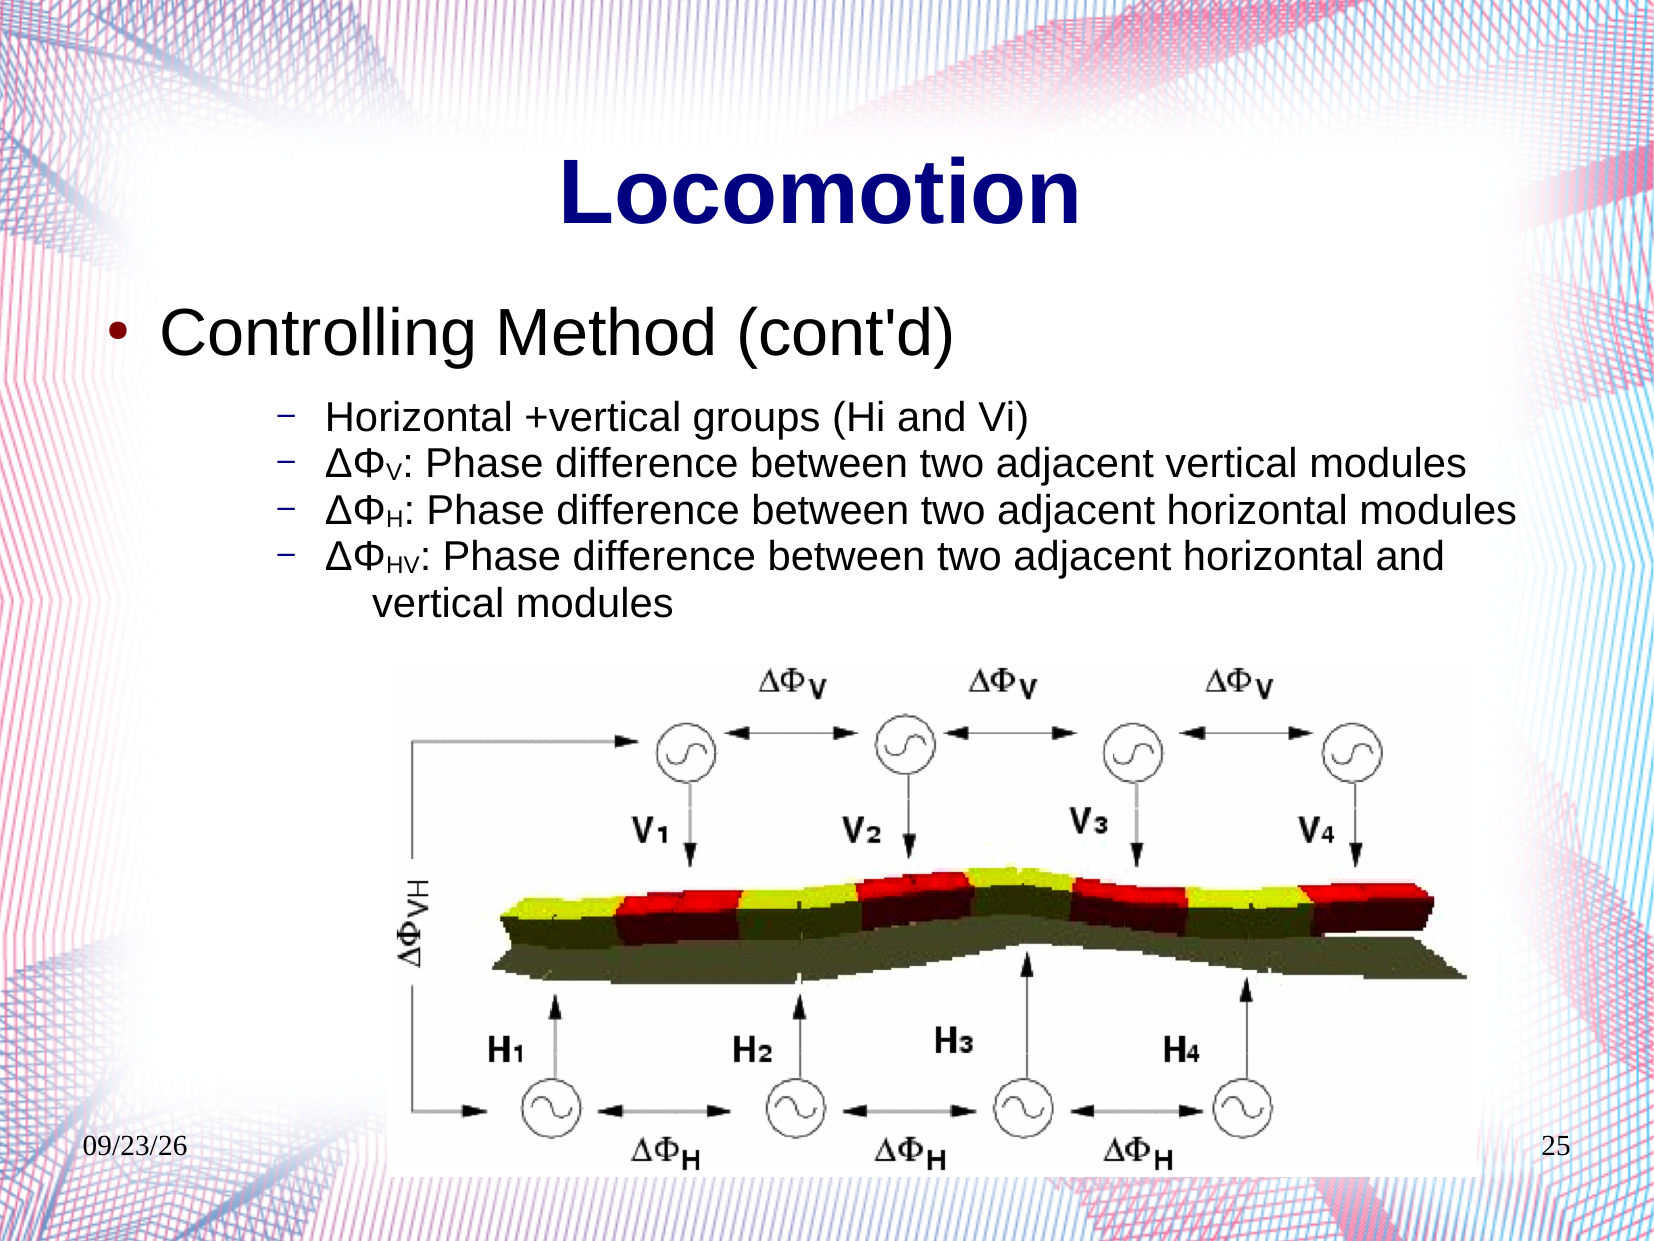

# Locomotion
Controlling Method (cont'd)
Horizontal +vertical groups (Hi and Vi)
ΔΦV: Phase difference between two adjacent vertical modules
ΔΦH: Phase difference between two adjacent horizontal modules
ΔΦHV: Phase difference between two adjacent horizontal and vertical modules
An Introduction To Modular Robots
25